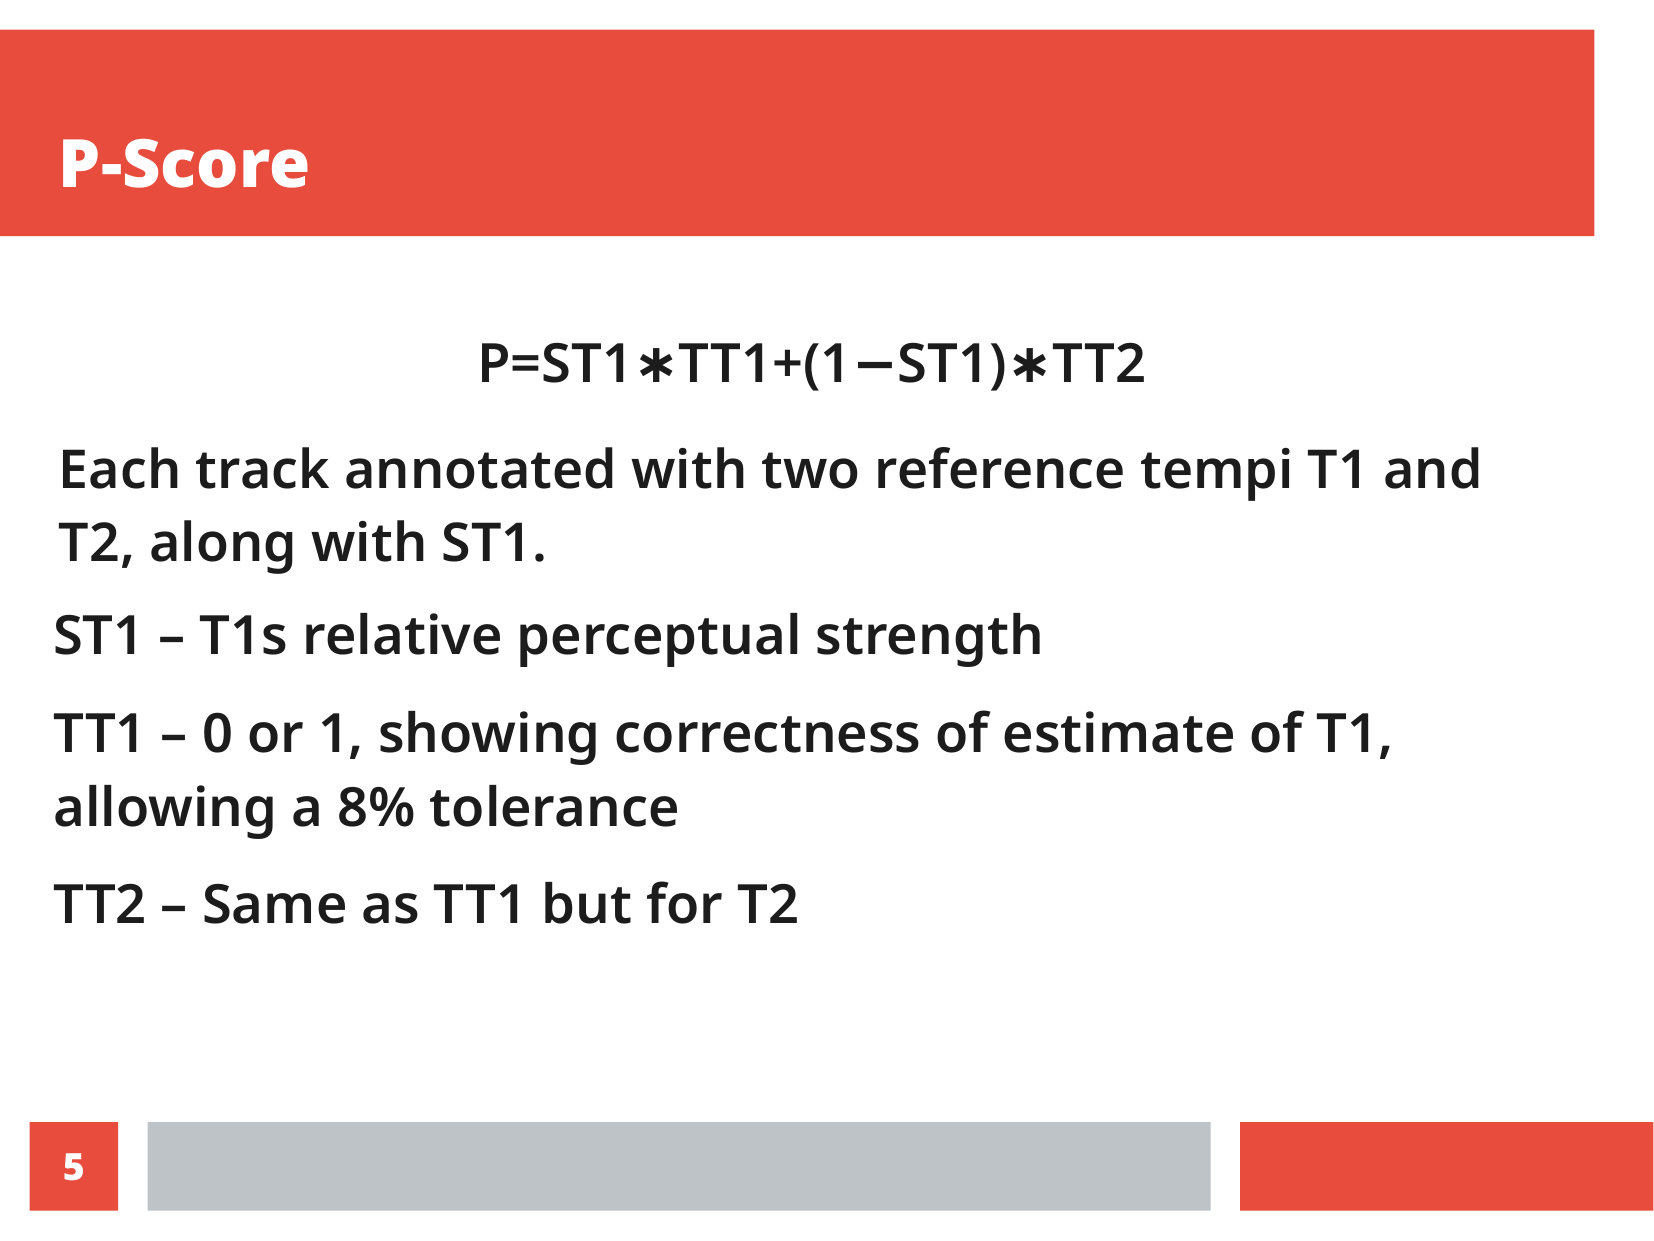

# P-Score
P=ST1∗TT1+(1−ST1)∗TT2
Each track annotated with two reference tempi T1 and T2, along with ST1.
ST1 – T1s relative perceptual strength
TT1 – 0 or 1, showing correctness of estimate of T1, allowing a 8% tolerance
TT2 – Same as TT1 but for T2
5